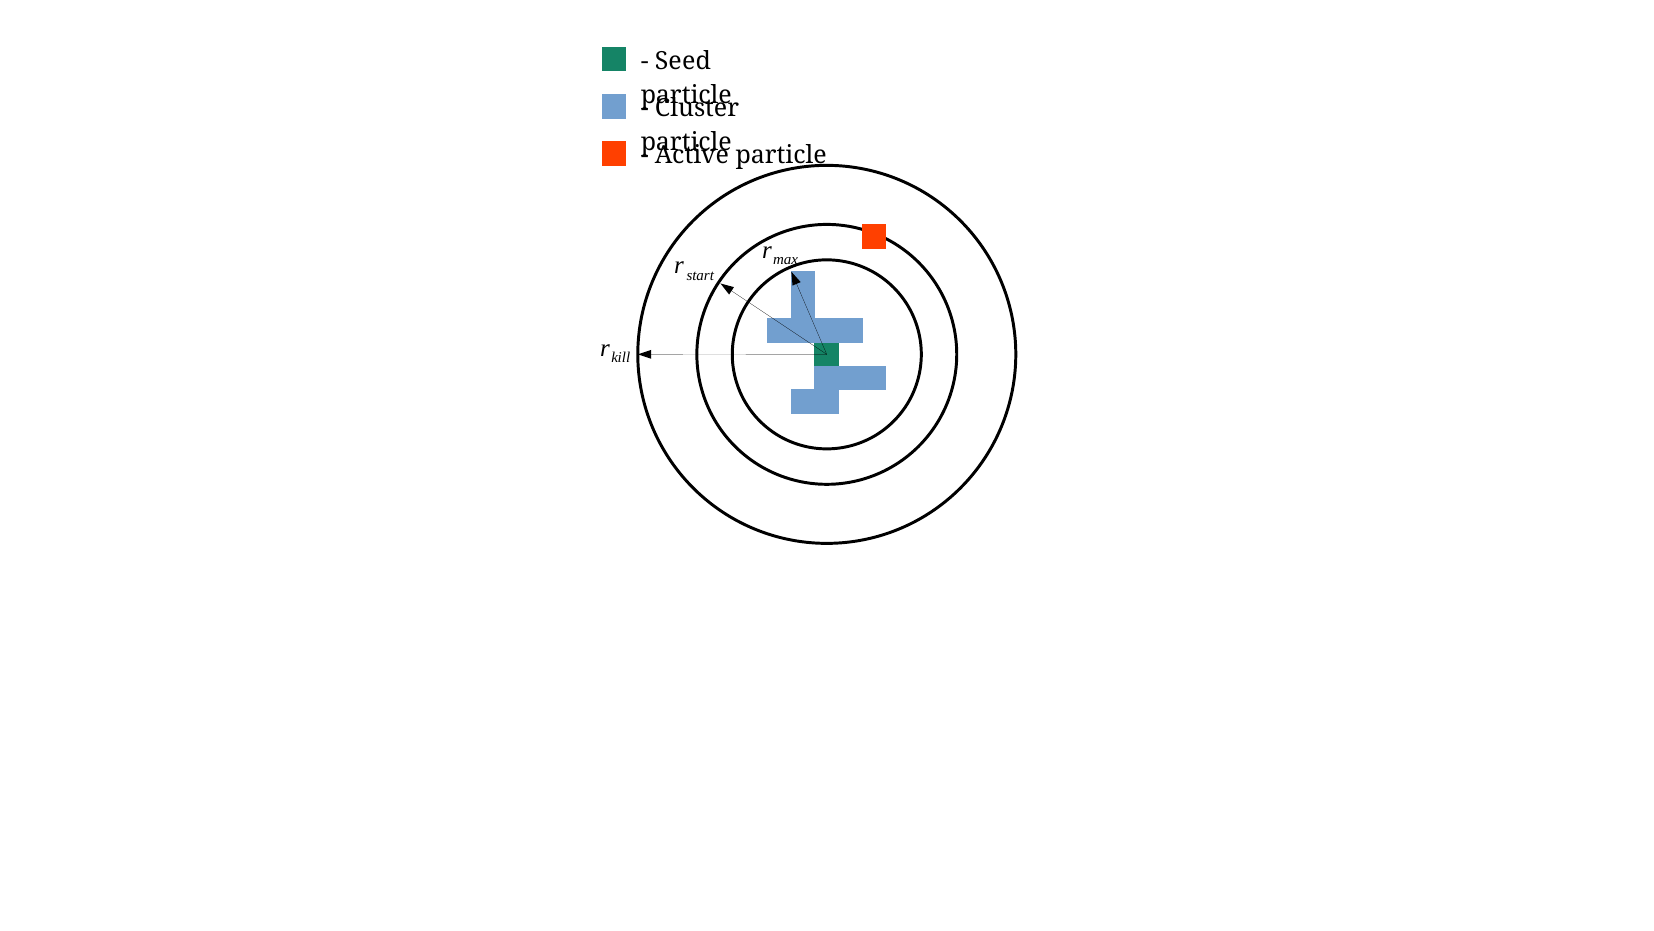

- Seed particle
- Cluster particle
- Active particle